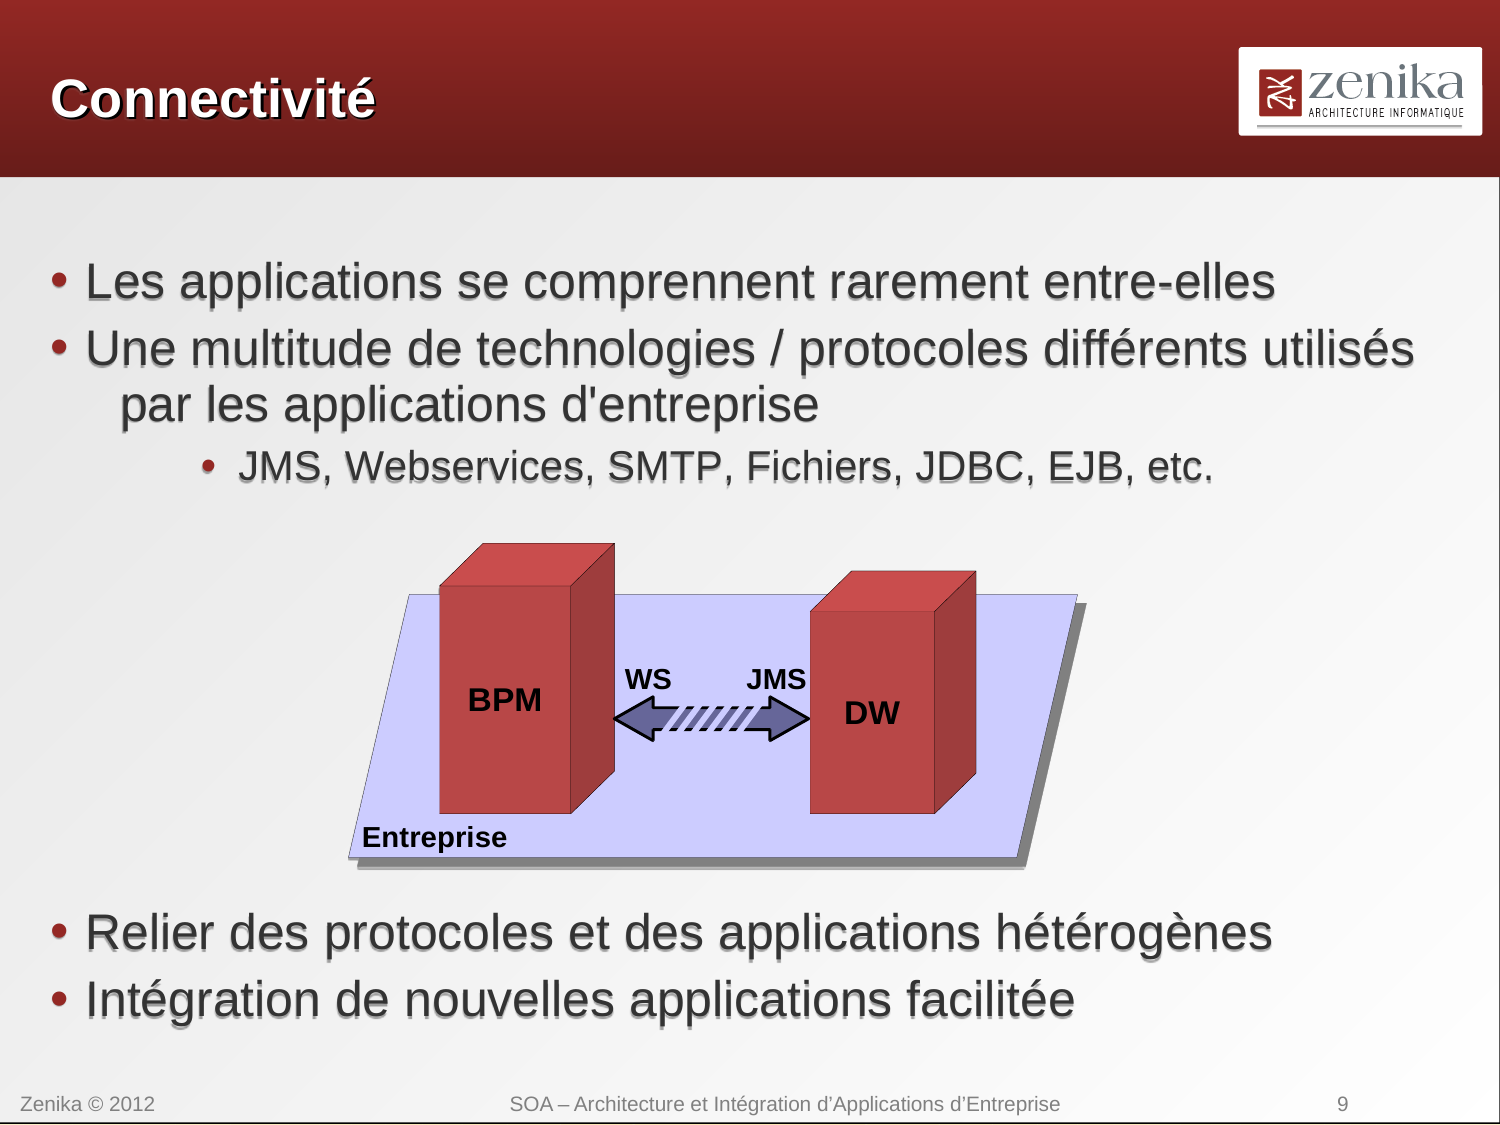

# Connectivité
Les applications se comprennent rarement entre-elles
Une multitude de technologies / protocoles différents utilisés par les applications d'entreprise
JMS, Webservices, SMTP, Fichiers, JDBC, EJB, etc.
Relier des protocoles et des applications hétérogènes
Intégration de nouvelles applications facilitée